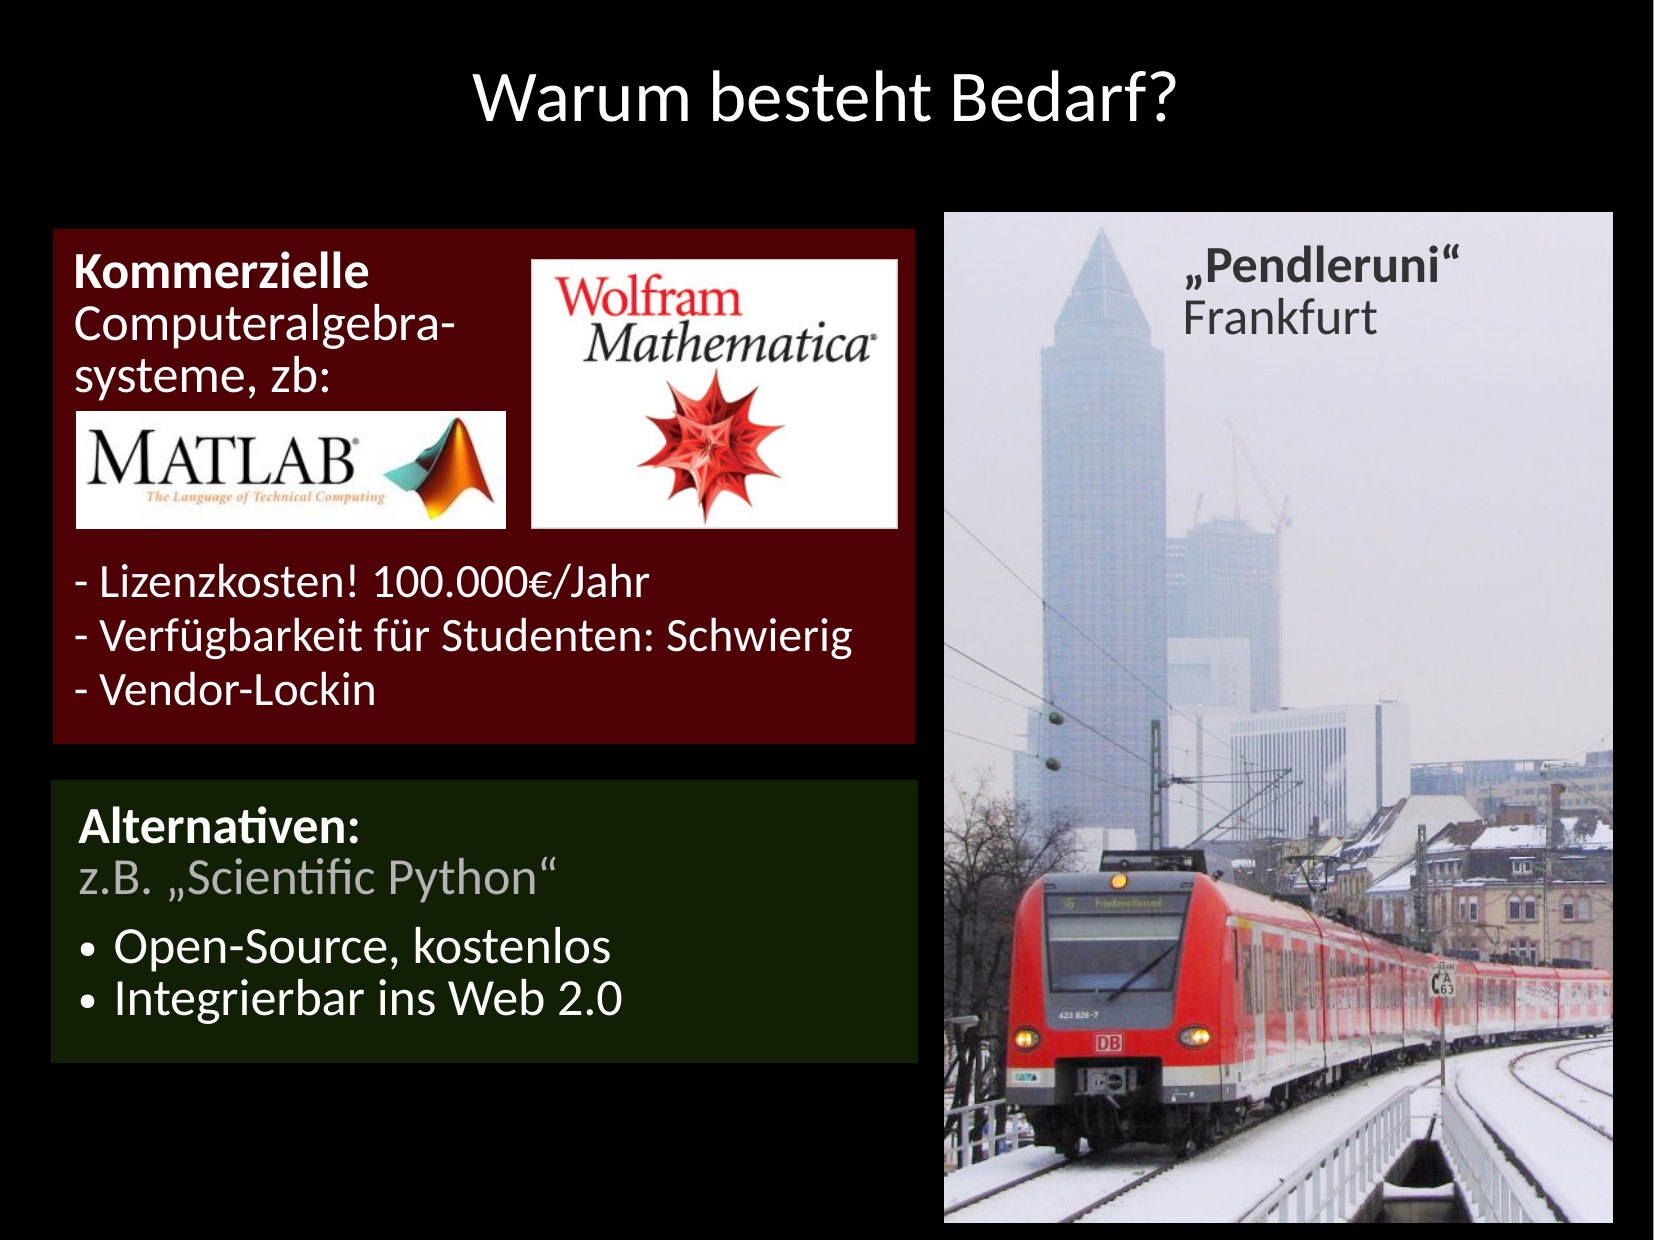

Warum besteht Bedarf?
Kommerzielle
Computeralgebra-
systeme, zb:
- Lizenzkosten! 100.000€/Jahr
- Verfügbarkeit für Studenten: Schwierig
- Vendor-Lockin
„Pendleruni“ Frankfurt
Alternativen:
z.B. „Scientific Python“
Open-Source, kostenlos
Integrierbar ins Web 2.0